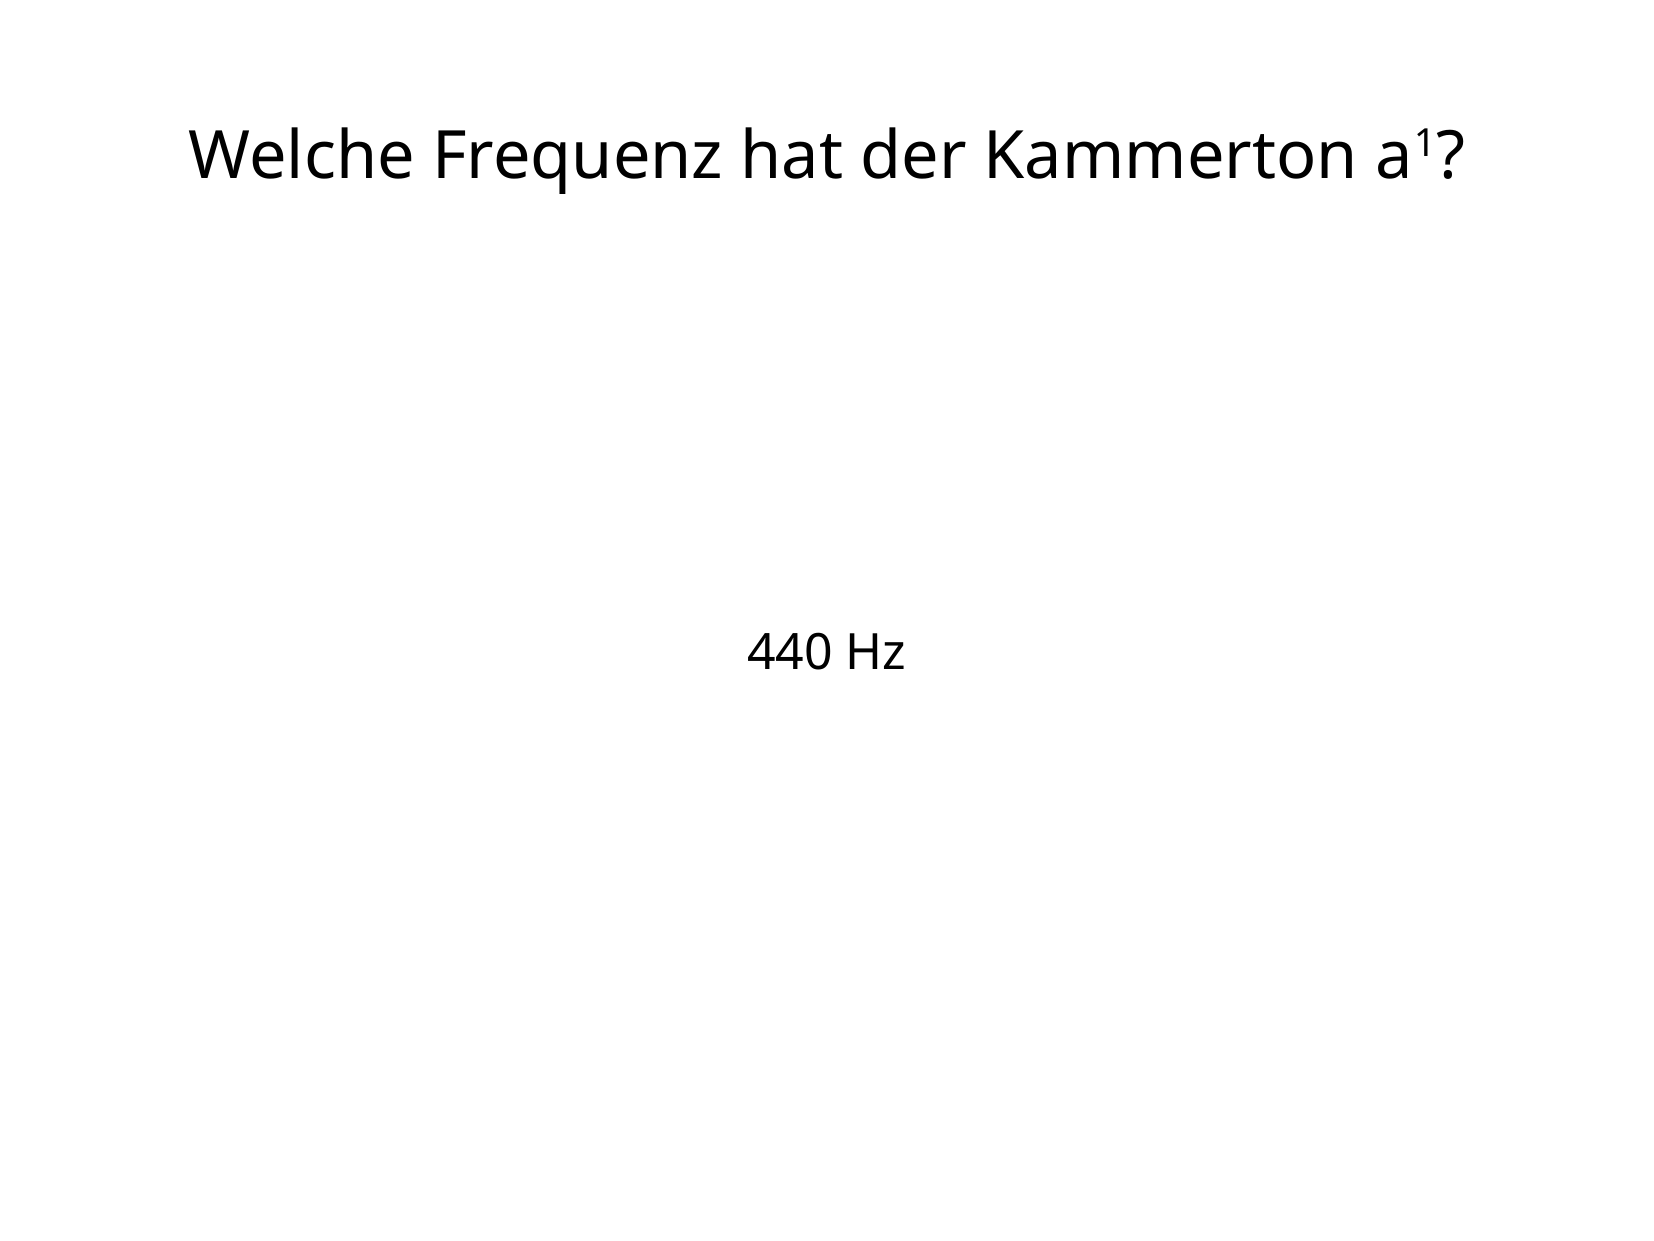

# Welche Frequenz hat der Kammerton a1?
440 Hz